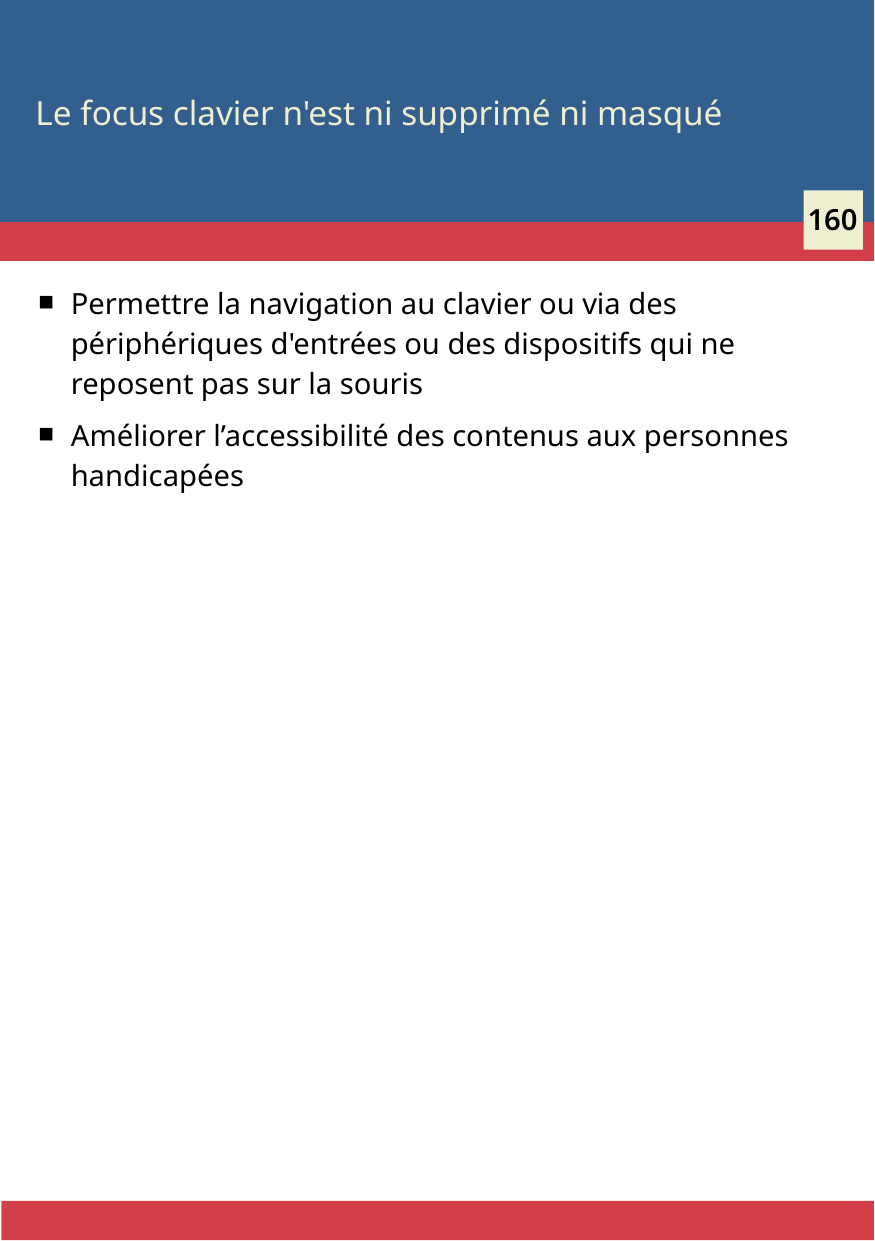

# Le focus clavier n'est ni supprimé ni masqué
160
Permettre la navigation au clavier ou via des périphériques d'entrées ou des dispositifs qui ne reposent pas sur la souris
Améliorer l’accessibilité des contenus aux personnes handicapées